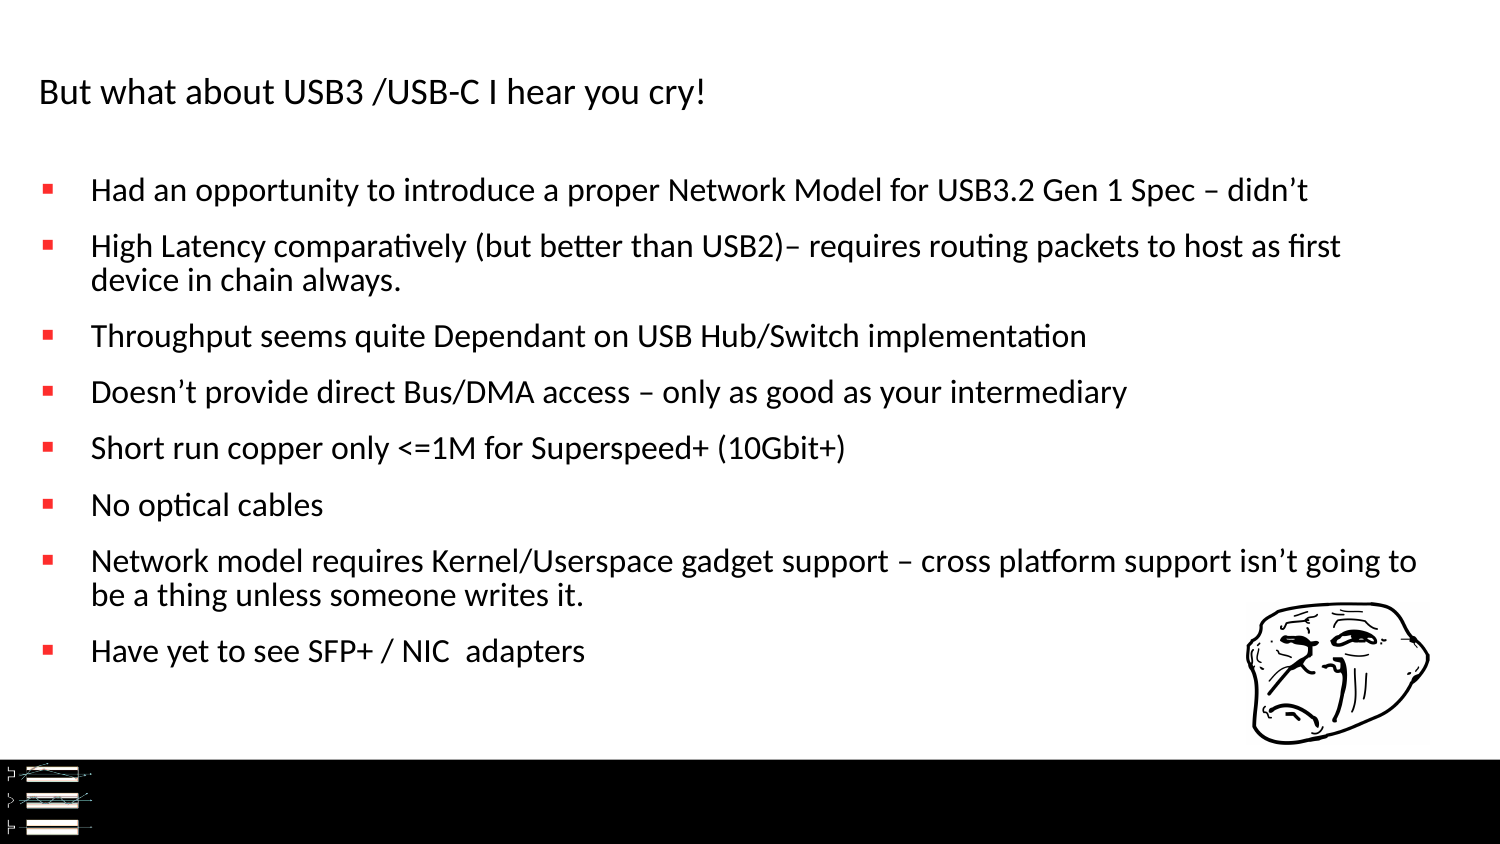

# But what about USB3 /USB-C I hear you cry!
Had an opportunity to introduce a proper Network Model for USB3.2 Gen 1 Spec – didn’t
High Latency comparatively (but better than USB2)– requires routing packets to host as first device in chain always.
Throughput seems quite Dependant on USB Hub/Switch implementation
Doesn’t provide direct Bus/DMA access – only as good as your intermediary
Short run copper only <=1M for Superspeed+ (10Gbit+)
No optical cables
Network model requires Kernel/Userspace gadget support – cross platform support isn’t going to be a thing unless someone writes it.
Have yet to see SFP+ / NIC adapters